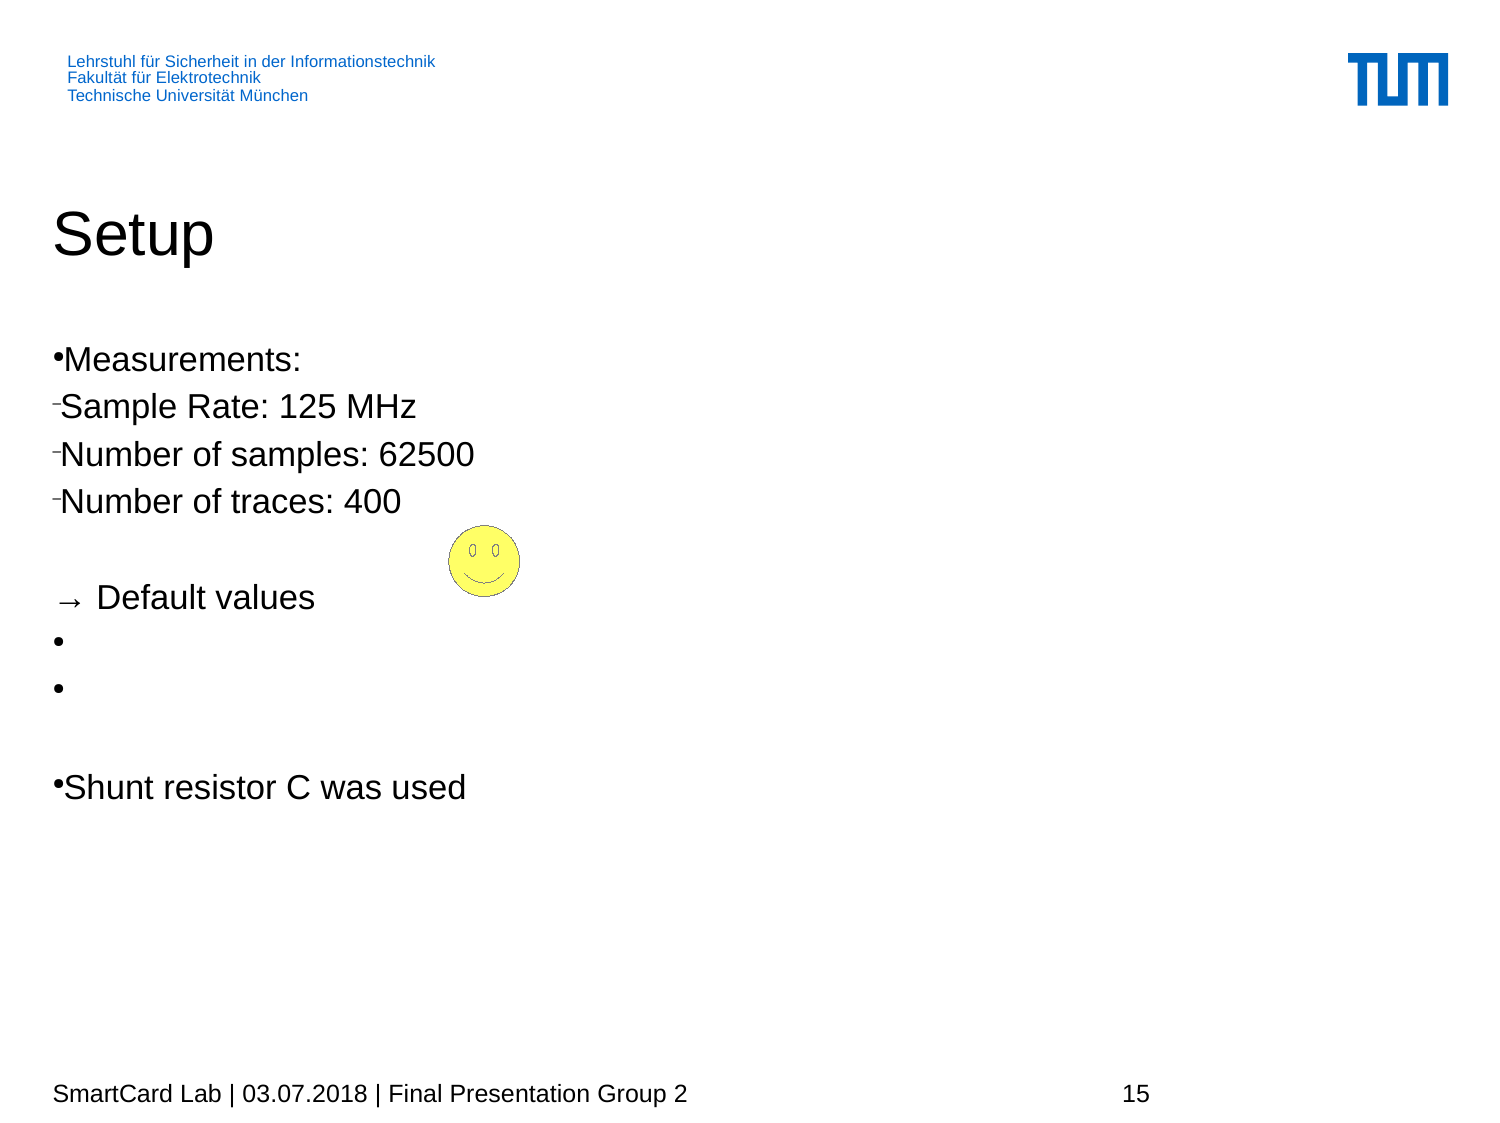

# Setup
Measurements:
Sample Rate: 125 MHz
Number of samples: 62500
Number of traces: 400
→ Default values
Shunt resistor C was used
SmartCard Lab | 03.07.2018 | Final Presentation Group 2